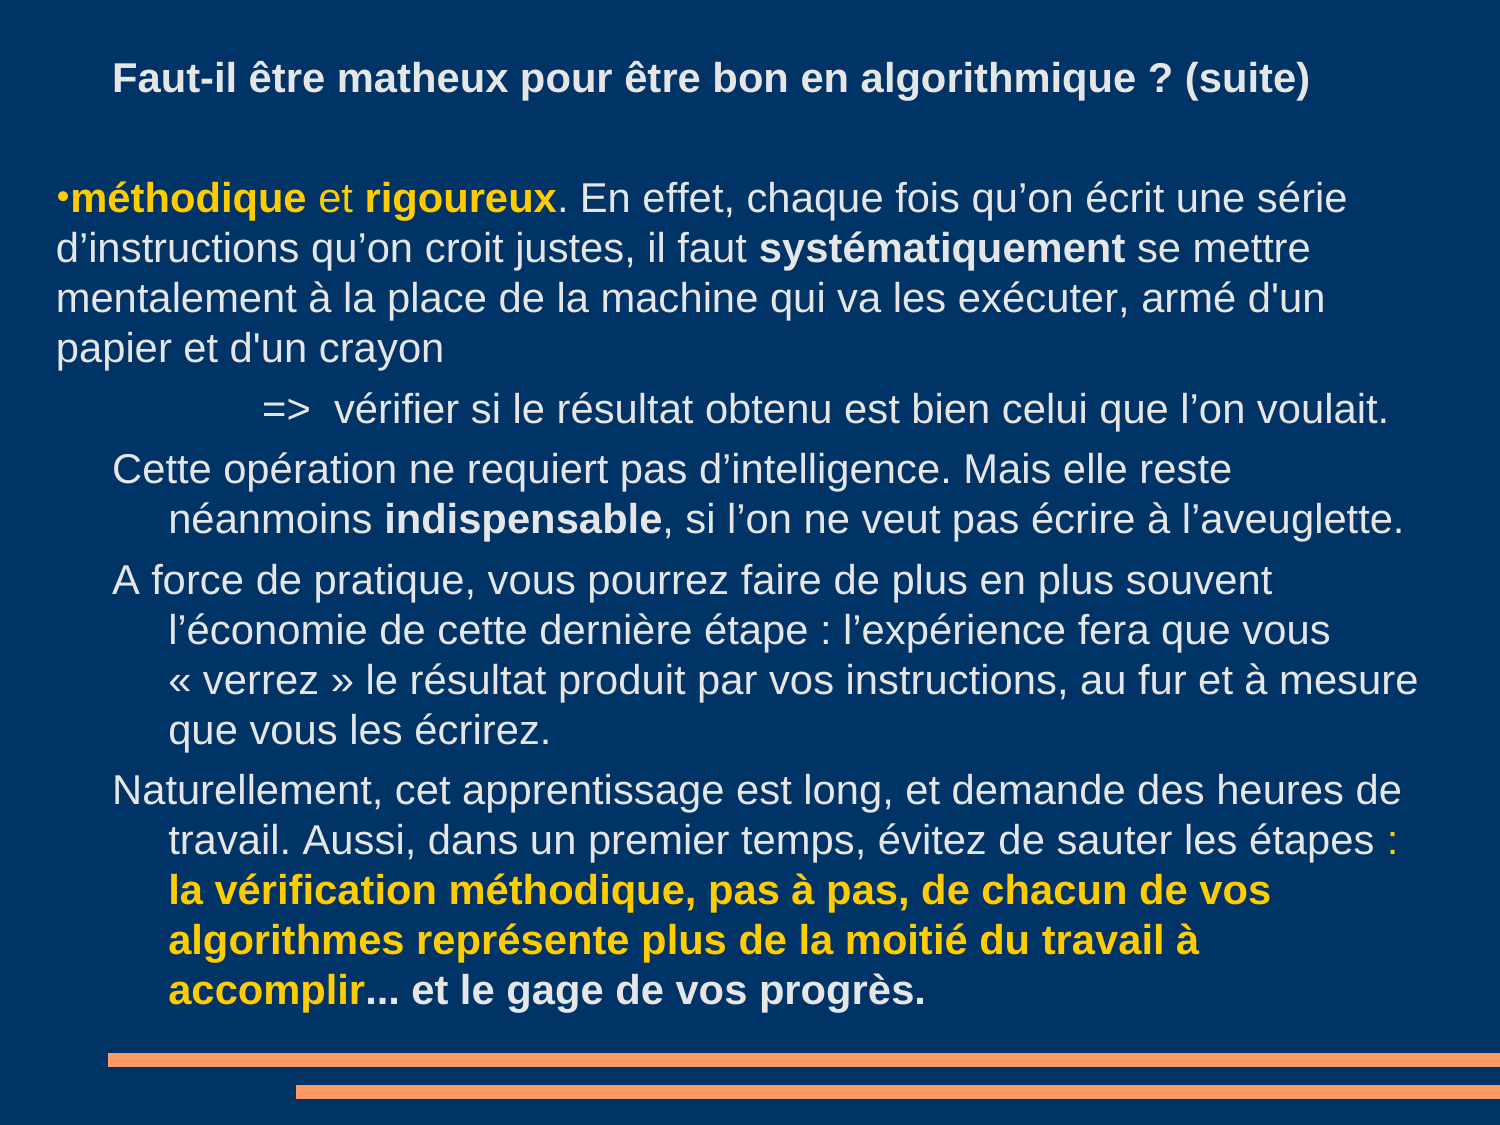

#
Faut-il être matheux pour être bon en algorithmique ? (suite)
méthodique et rigoureux. En effet, chaque fois qu’on écrit une série d’instructions qu’on croit justes, il faut systématiquement se mettre mentalement à la place de la machine qui va les exécuter, armé d'un papier et d'un crayon
		=> vérifier si le résultat obtenu est bien celui que l’on voulait.
Cette opération ne requiert pas d’intelligence. Mais elle reste néanmoins indispensable, si l’on ne veut pas écrire à l’aveuglette.
A force de pratique, vous pourrez faire de plus en plus souvent l’économie de cette dernière étape : l’expérience fera que vous « verrez » le résultat produit par vos instructions, au fur et à mesure que vous les écrirez.
Naturellement, cet apprentissage est long, et demande des heures de travail. Aussi, dans un premier temps, évitez de sauter les étapes : la vérification méthodique, pas à pas, de chacun de vos algorithmes représente plus de la moitié du travail à accomplir... et le gage de vos progrès.